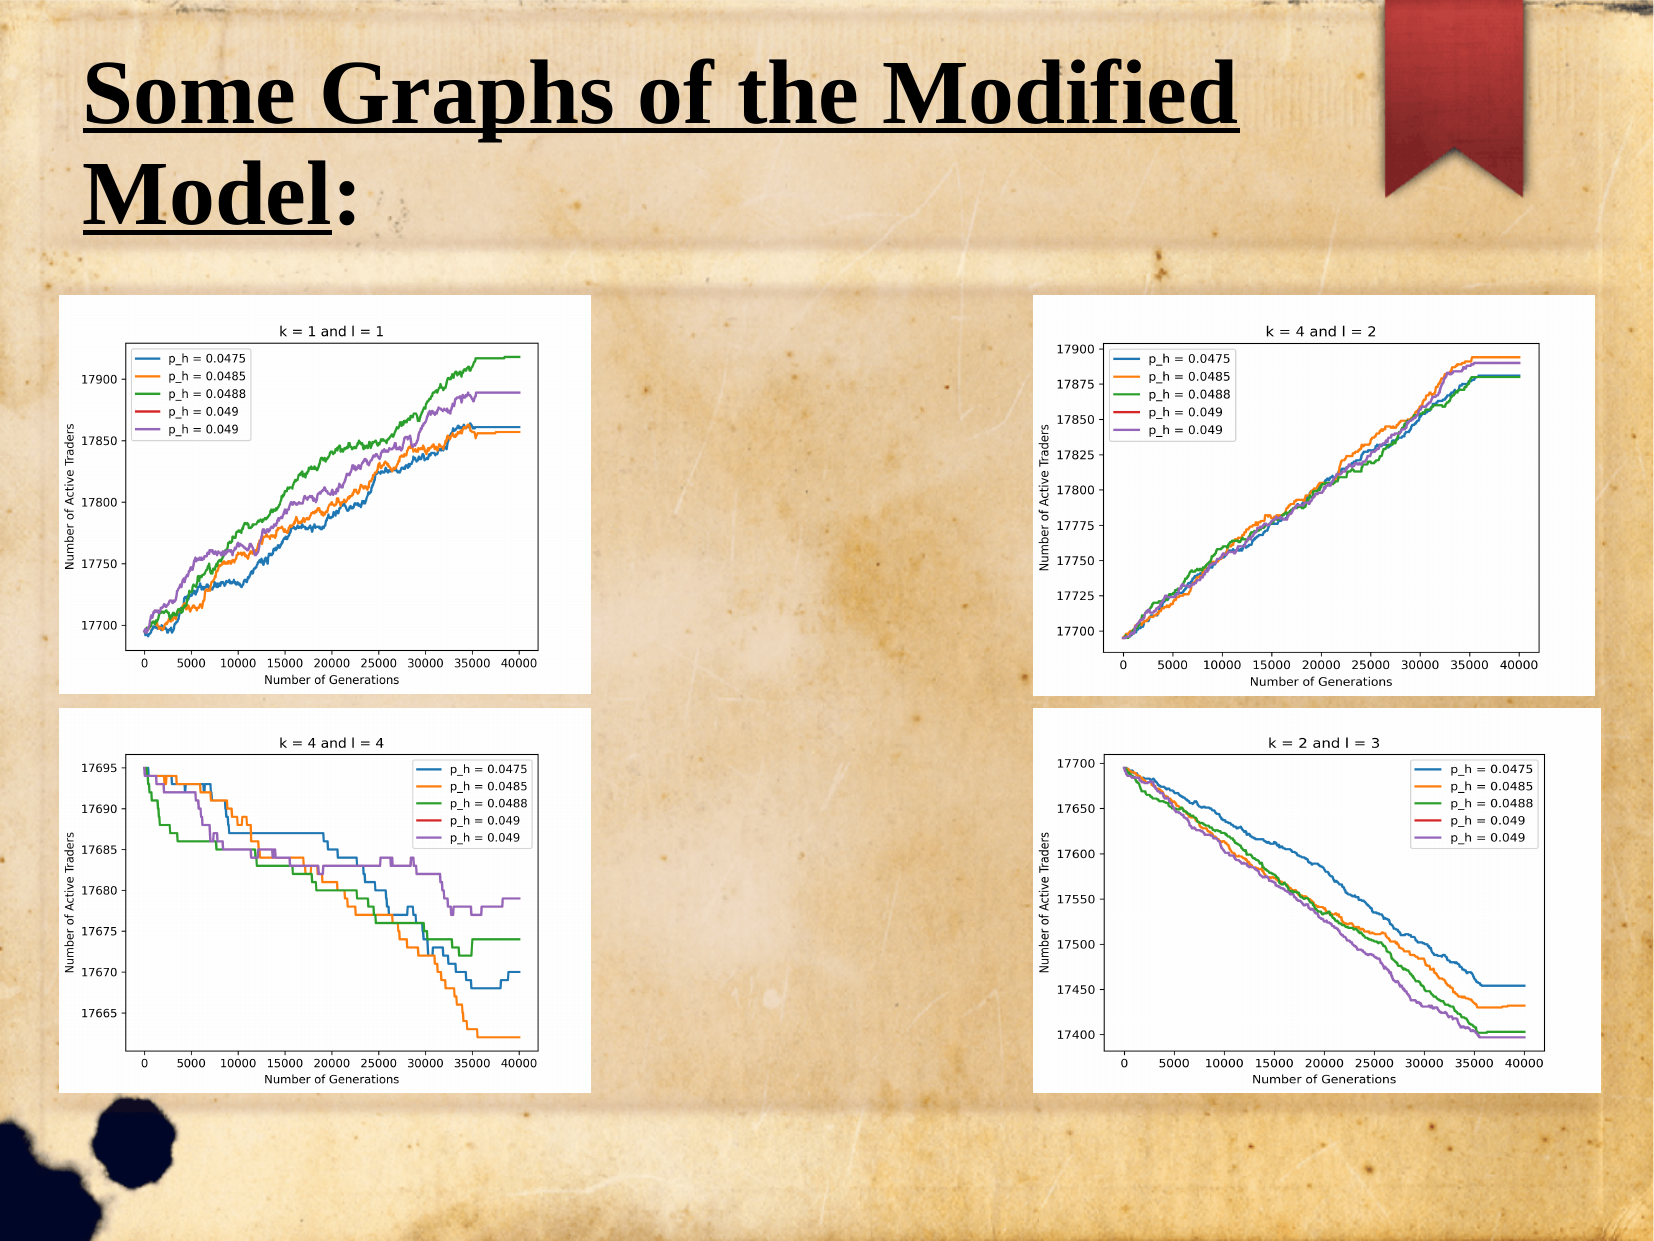

# Some Graphs of the Modified Model: